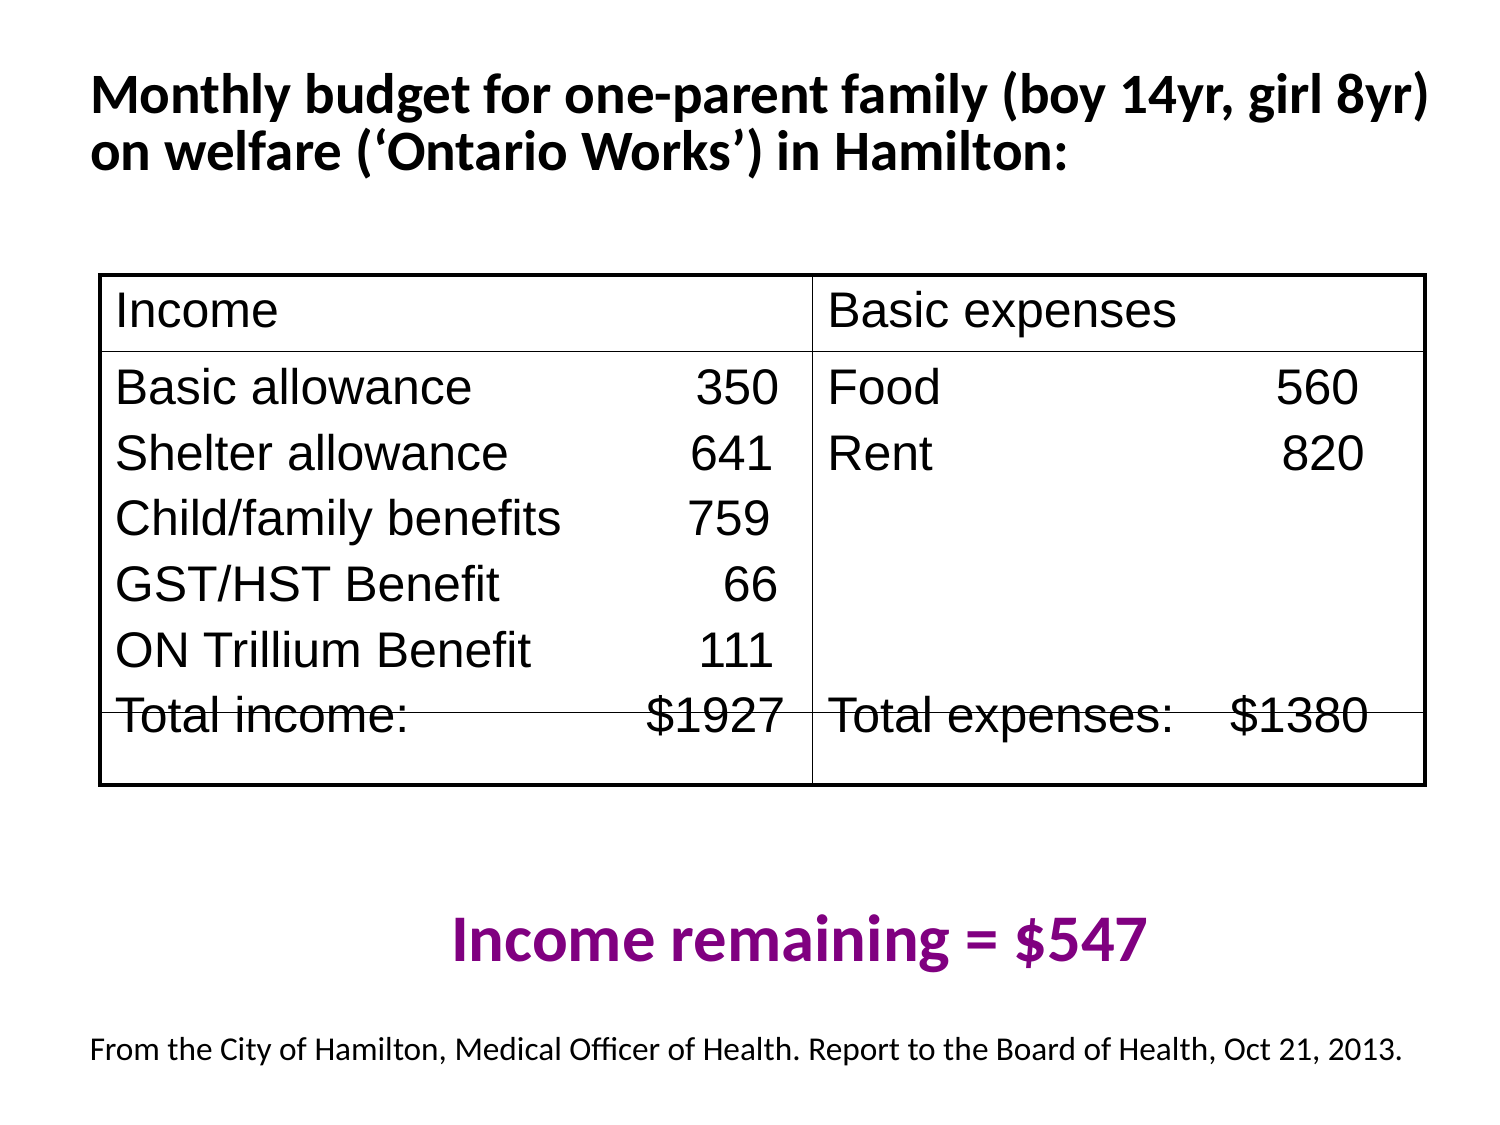

# Monthly budget for one-parent family (boy 14yr, girl 8yr) on welfare (‘Ontario Works’) in Hamilton:
| Income | Basic expenses |
| --- | --- |
| Basic allowance 350 Shelter allowance 641 Child/family benefits 759 GST/HST Benefit 66 ON Trillium Benefit 111 Total income: $1927 | Food 560 Rent 820 Total expenses: $1380 |
Income remaining = $547
From the City of Hamilton, Medical Officer of Health. Report to the Board of Health, Oct 21, 2013.